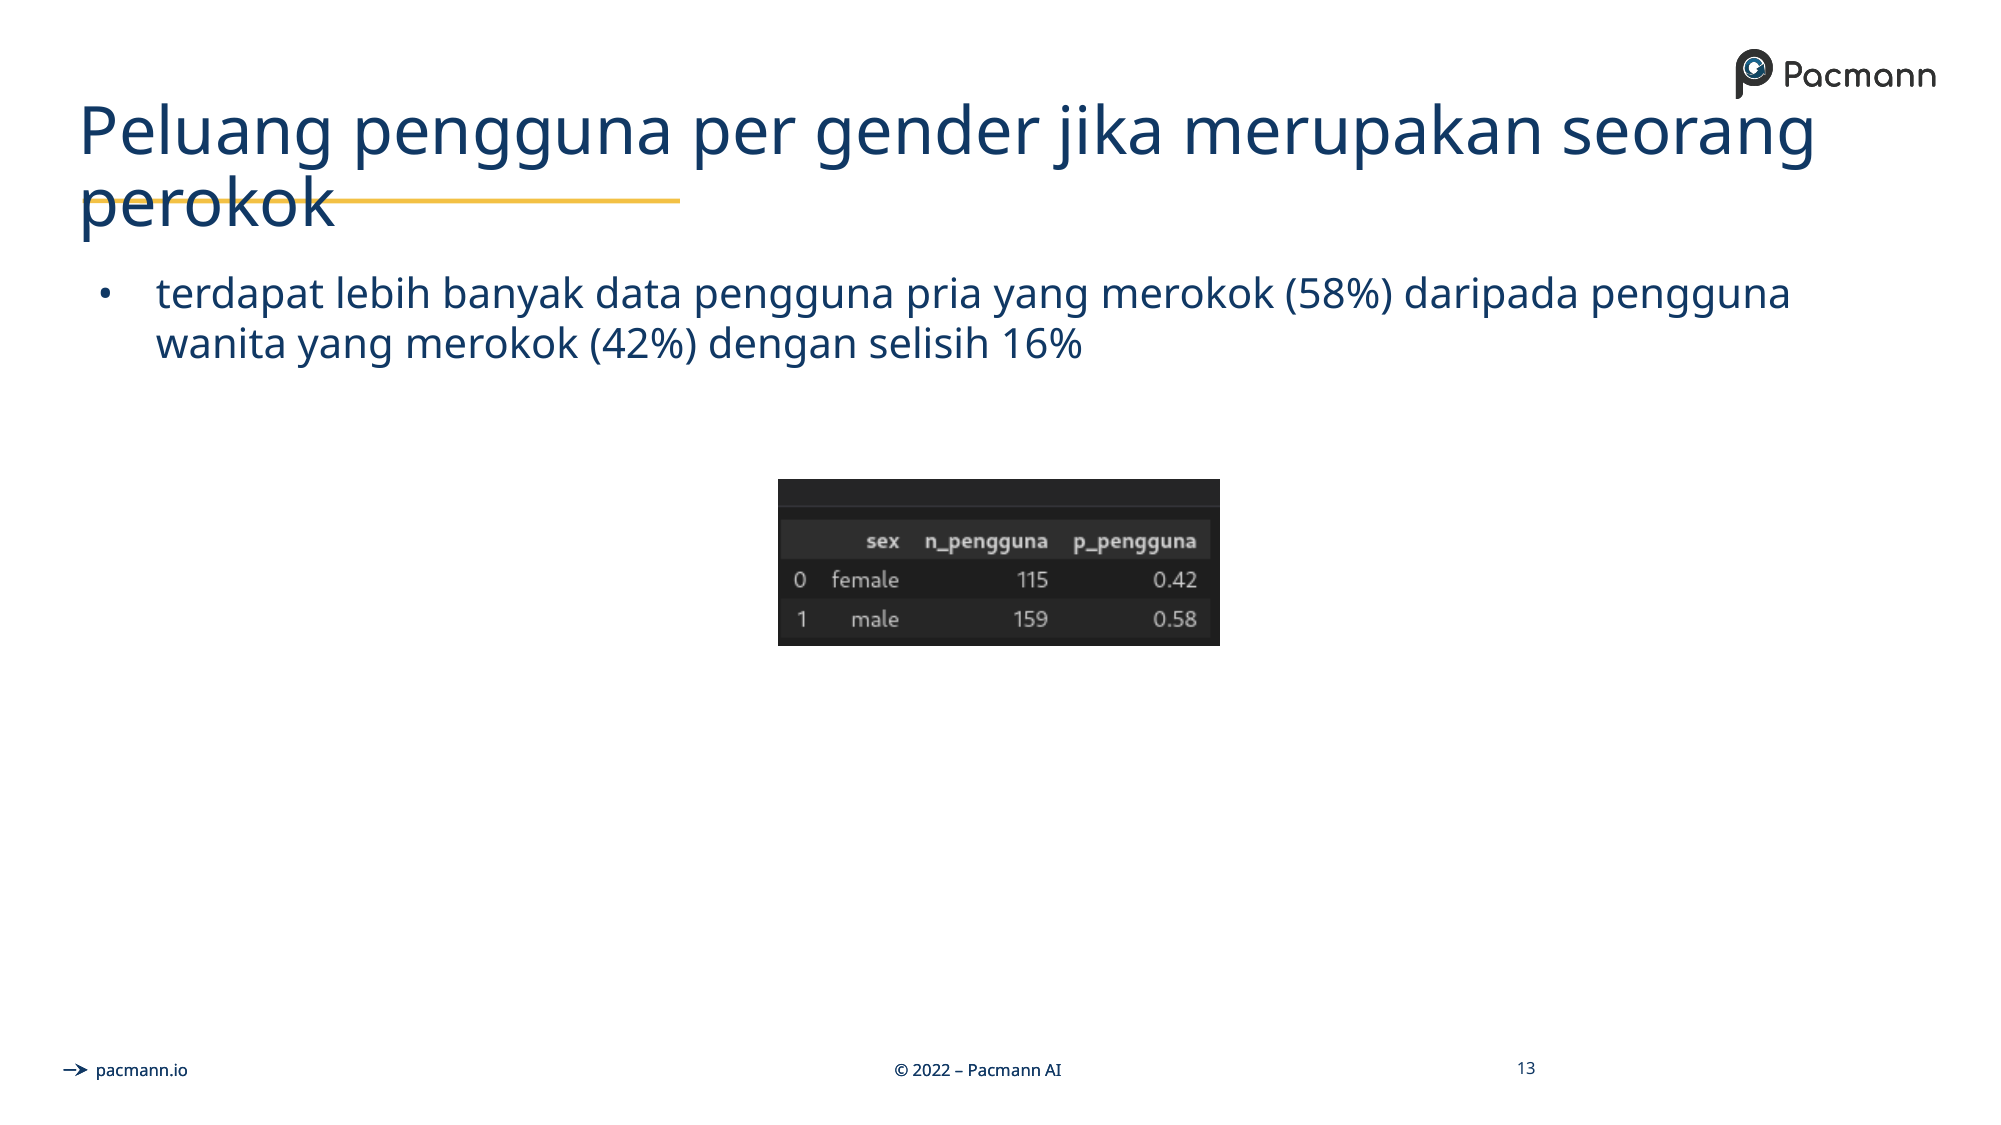

# Peluang pengguna per gender jika merupakan seorang perokok
terdapat lebih banyak data pengguna pria yang merokok (58%) daripada pengguna wanita yang merokok (42%) dengan selisih 16%